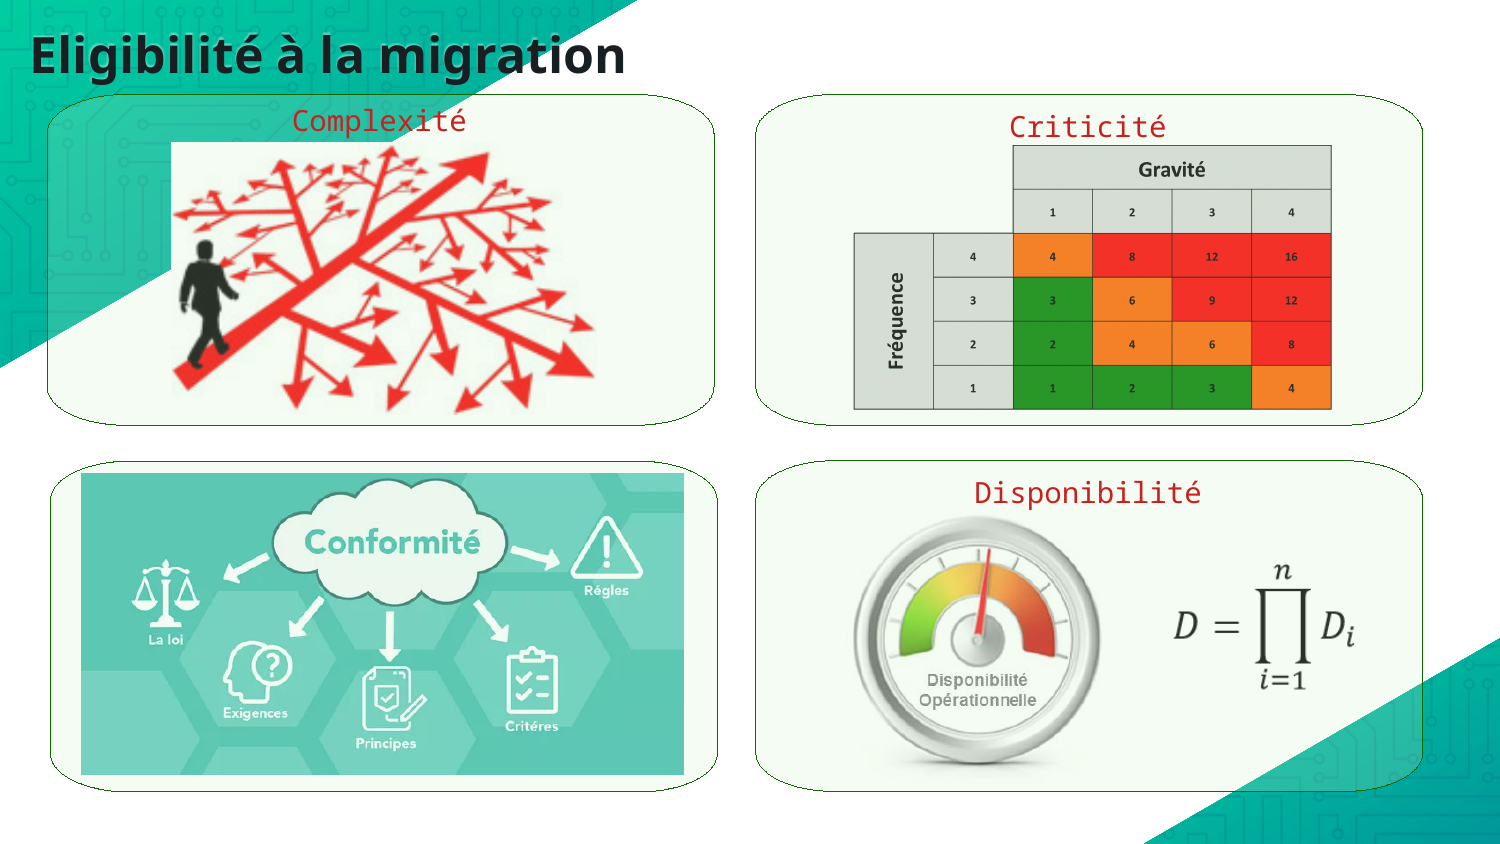

# Eligibilité à la migration
Complexité
Criticité
Disponibilité